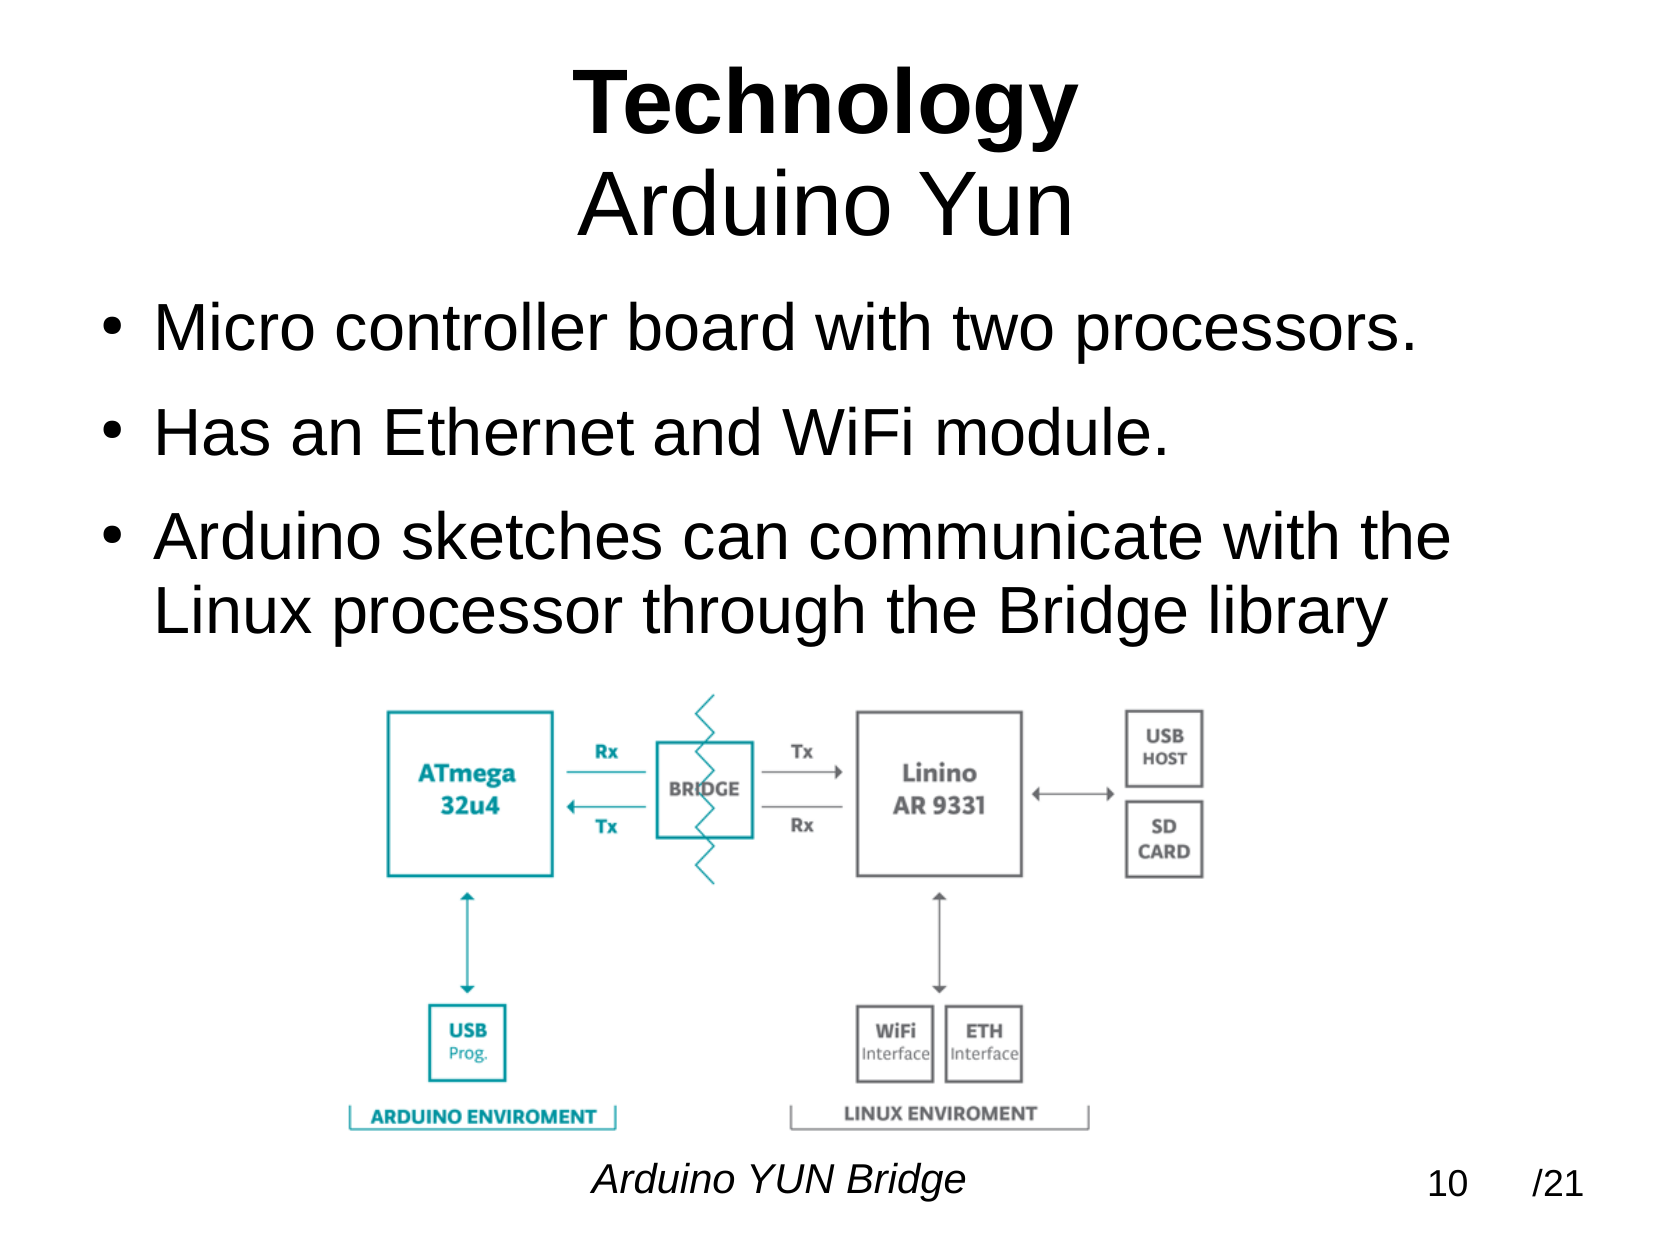

# Technology Arduino Yun
Micro controller board with two processors.
Has an Ethernet and WiFi module.
Arduino sketches can communicate with the Linux processor through the Bridge library
/21
Arduino YUN Bridge